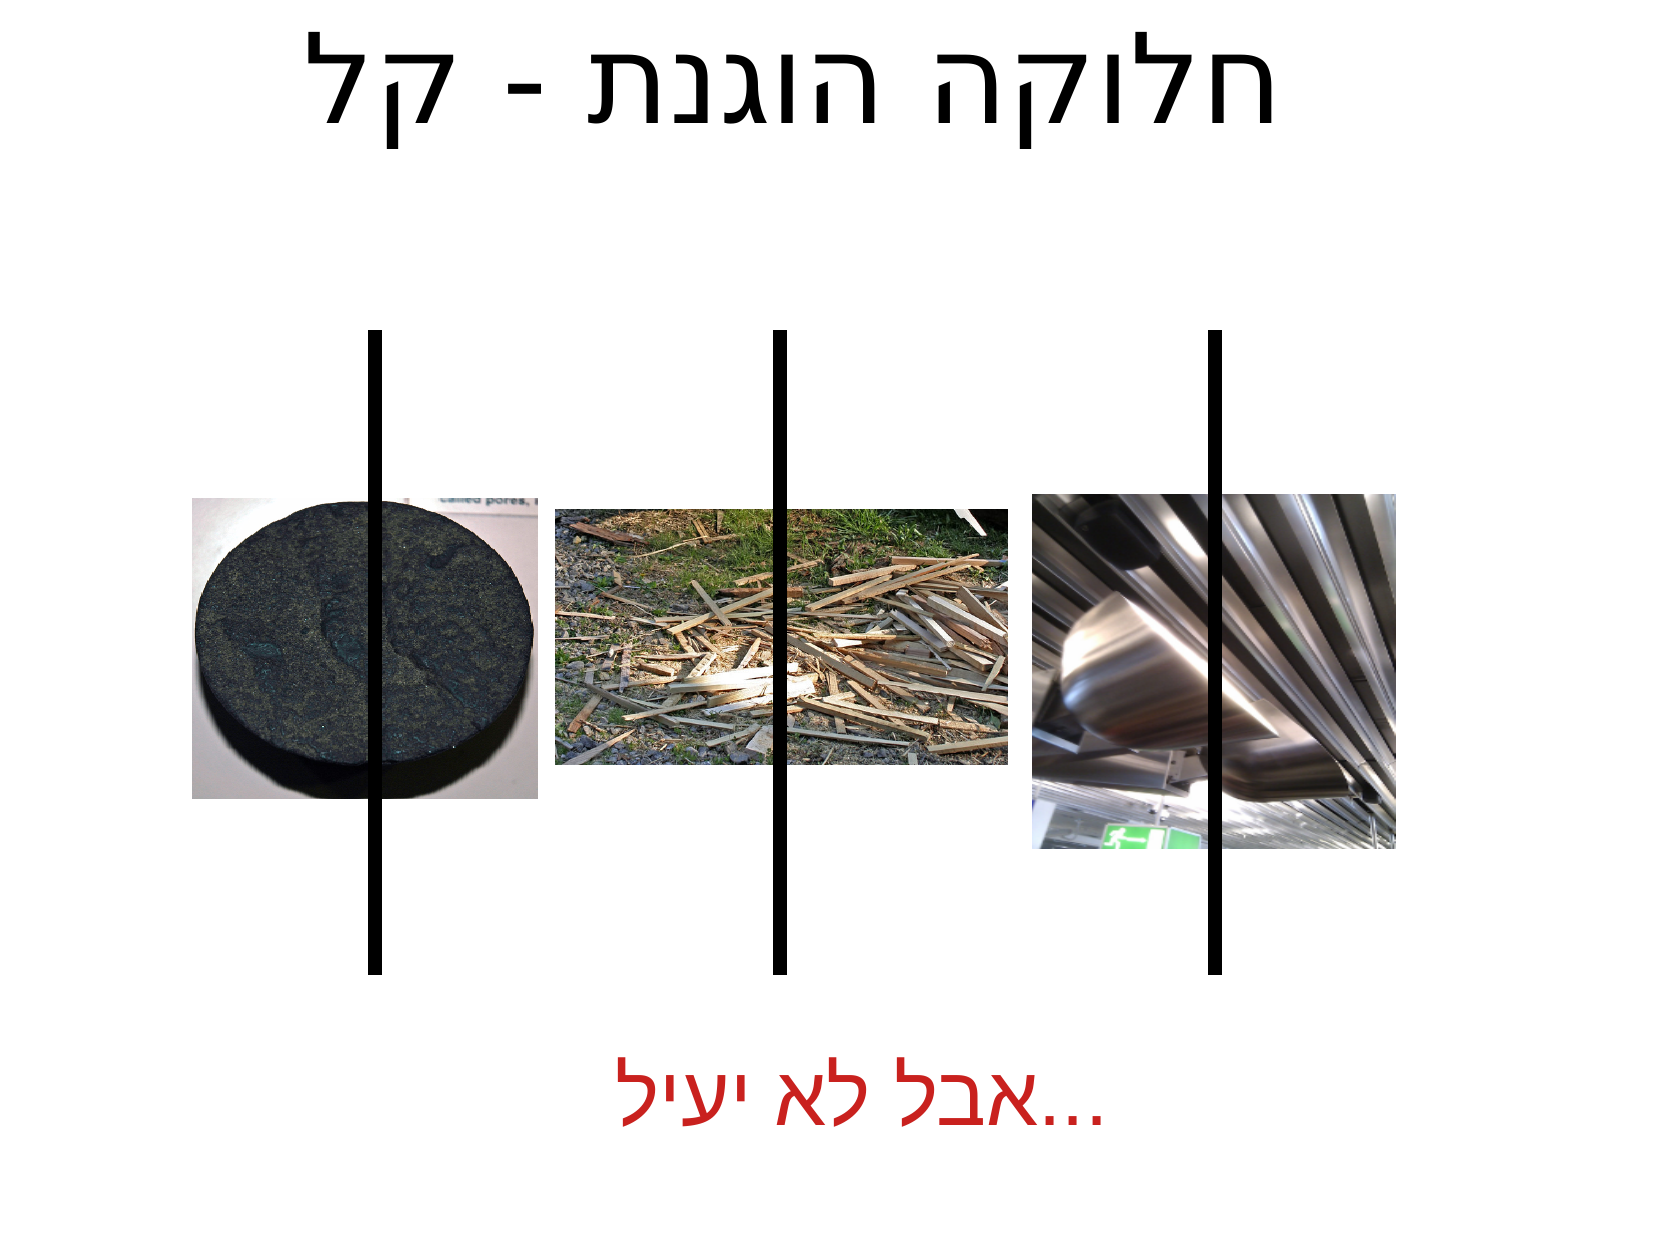

# חלוקה הוגנת - קל
...אבל לא יעיל